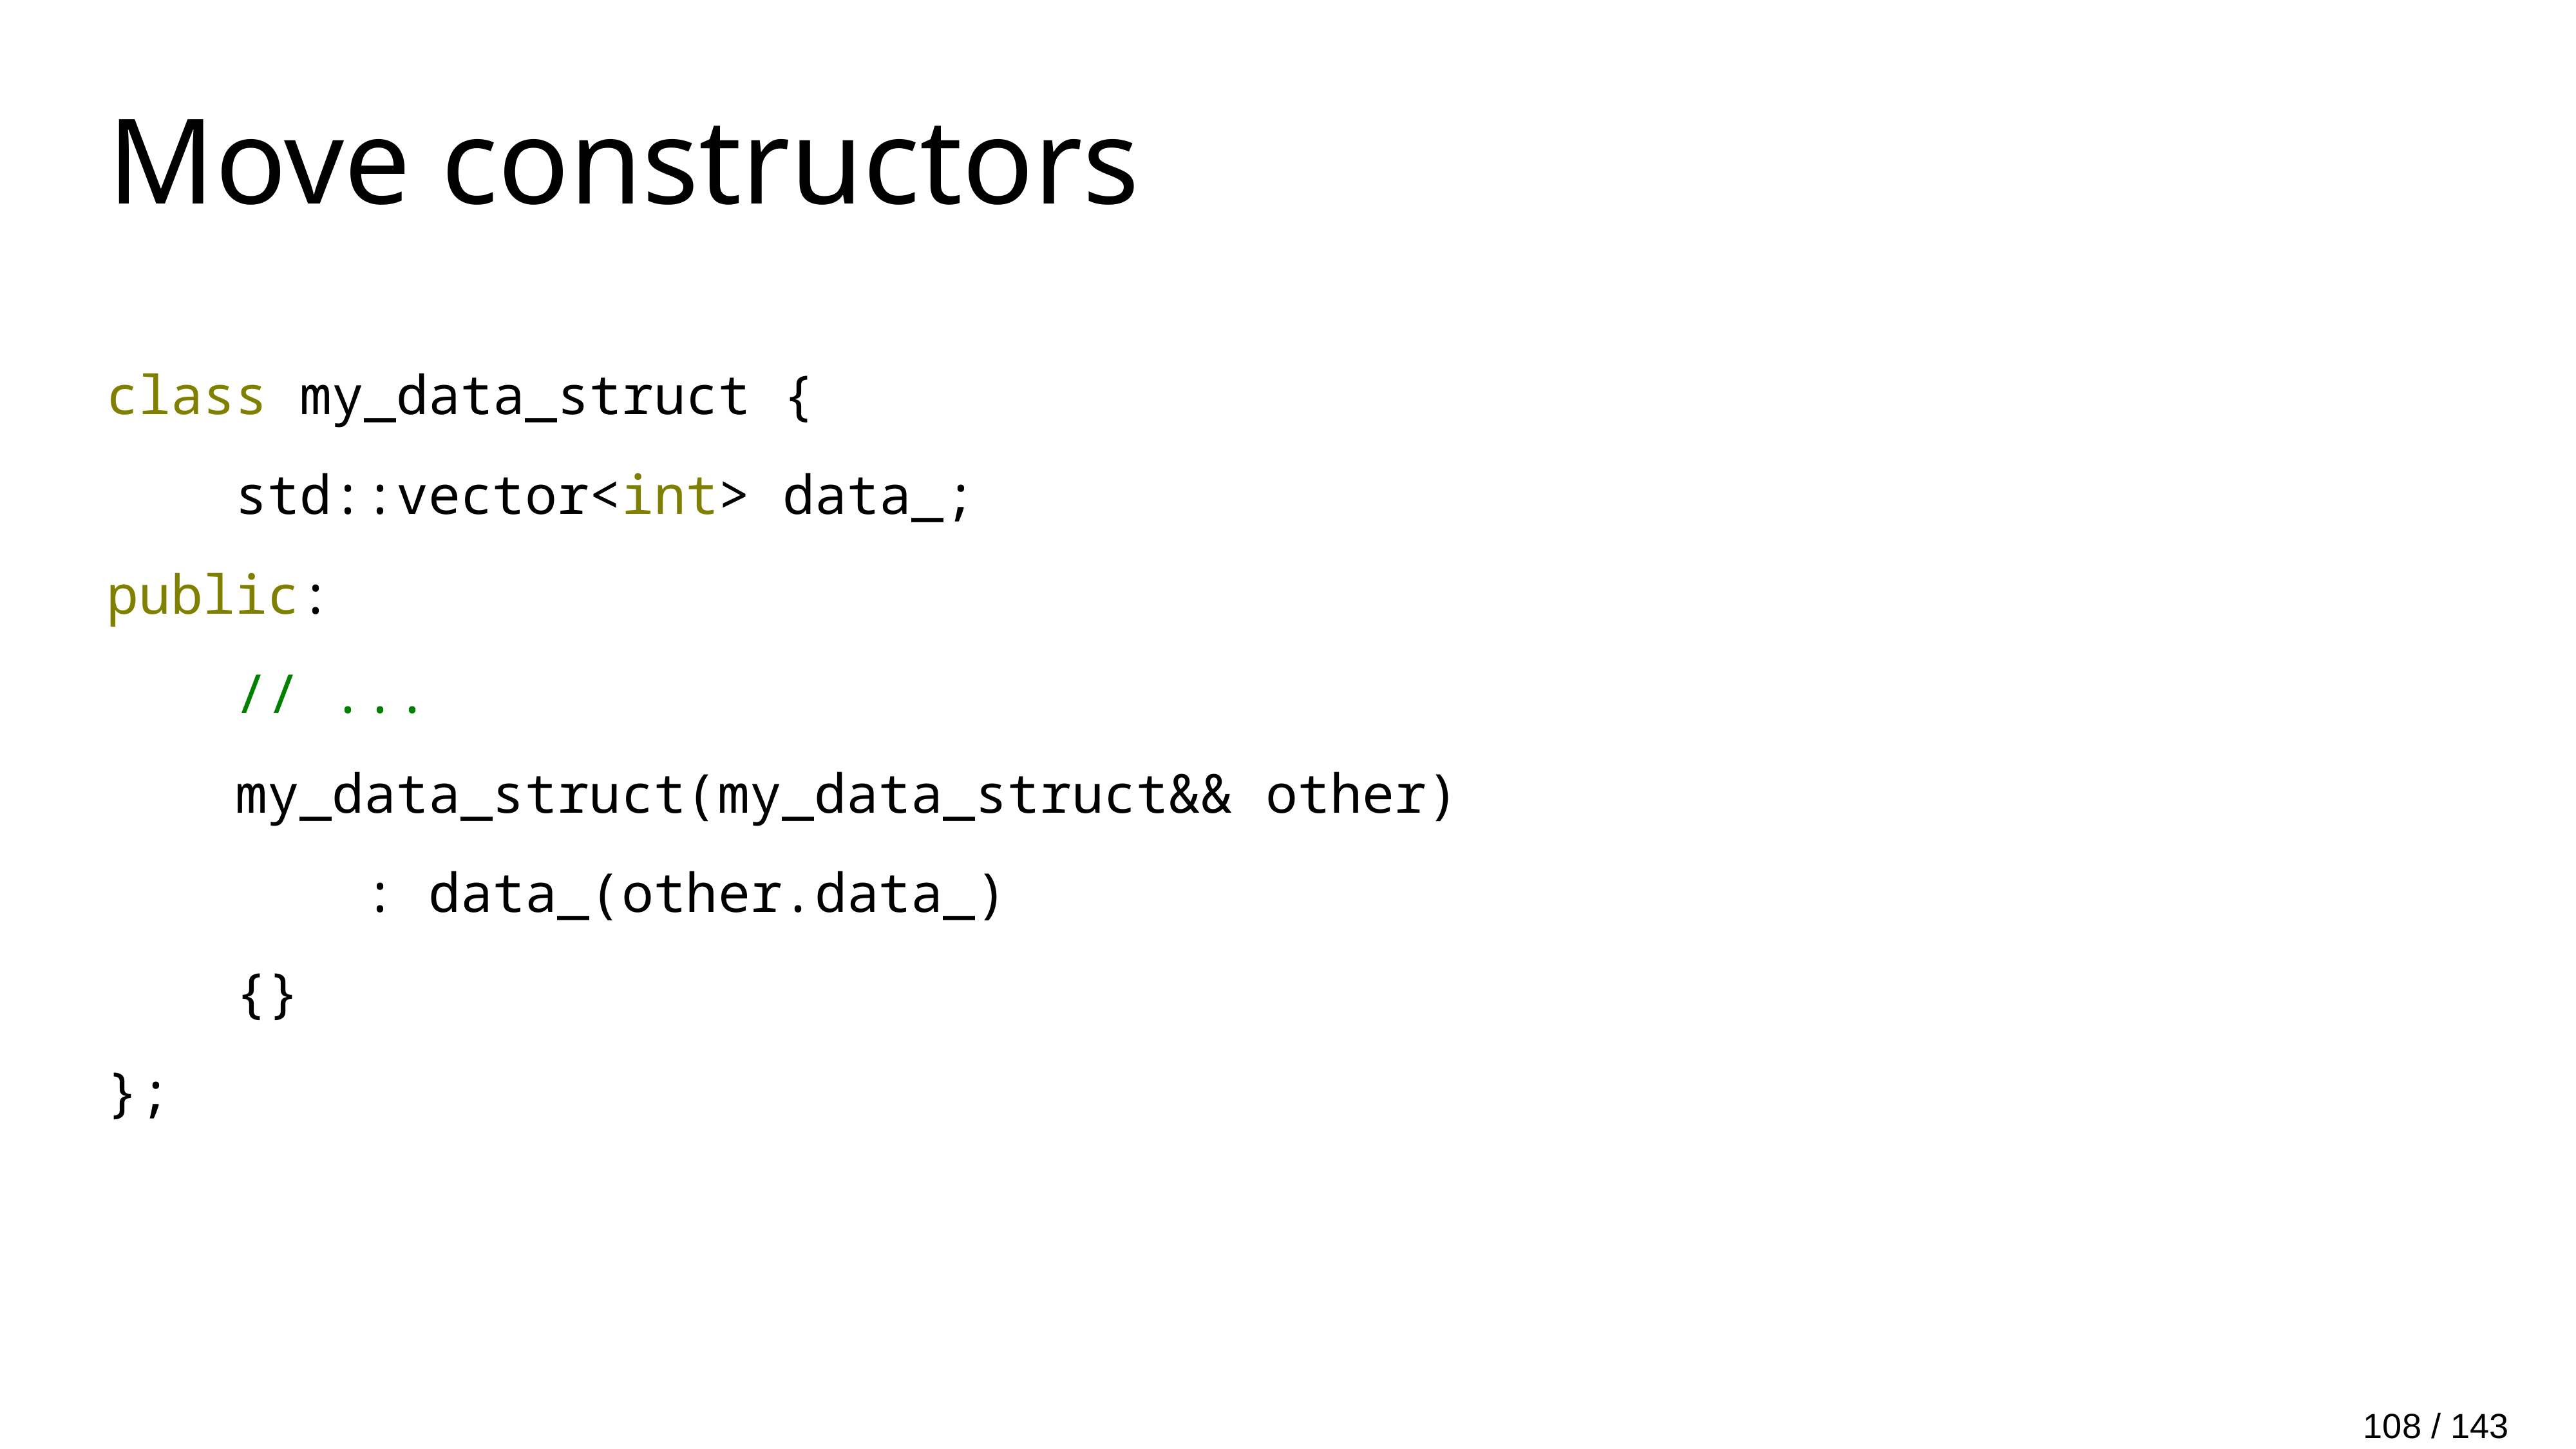

# Move constructors
class my_data_struct {
 std::vector<int> data_;
public:
 // ...
 my_data_struct(my_data_struct&& other)
 : data_(other.data_)
 {}
};